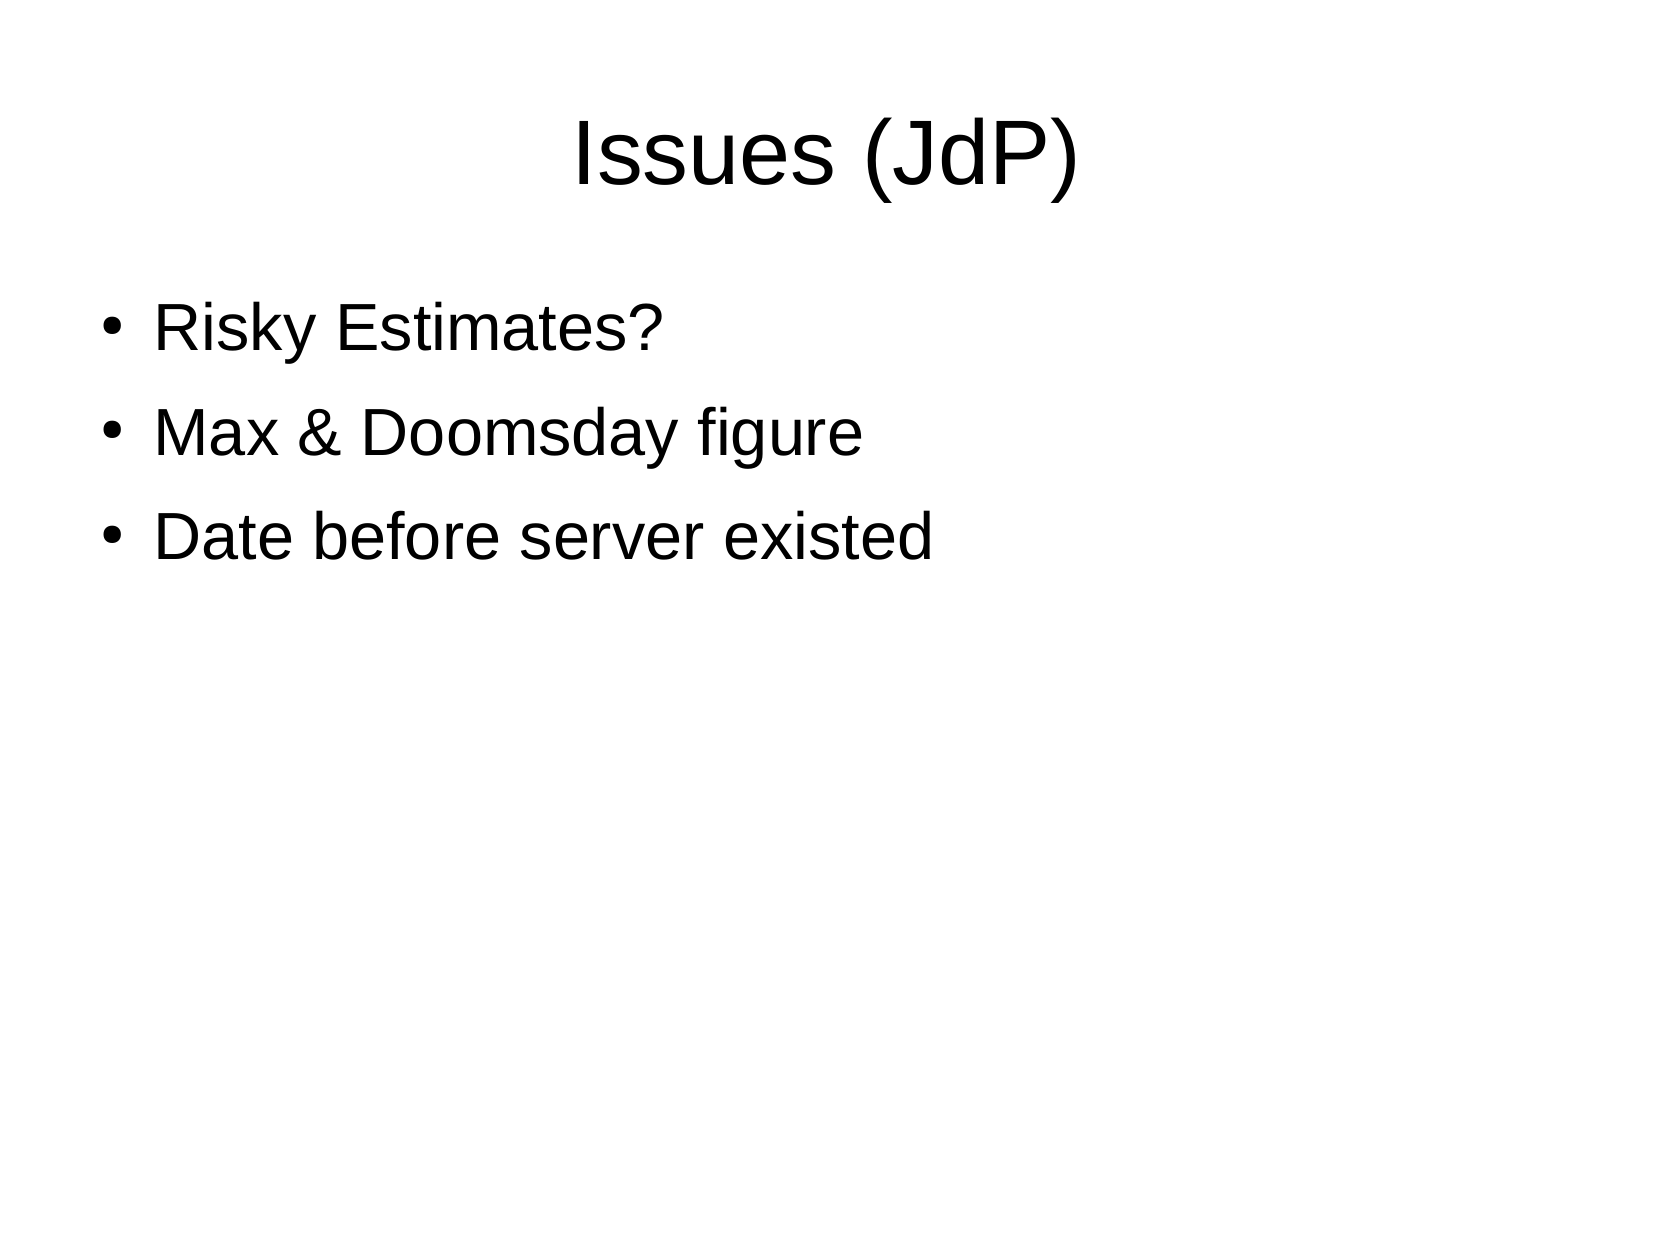

# Issues (JdP)
Risky Estimates?
Max & Doomsday figure
Date before server existed